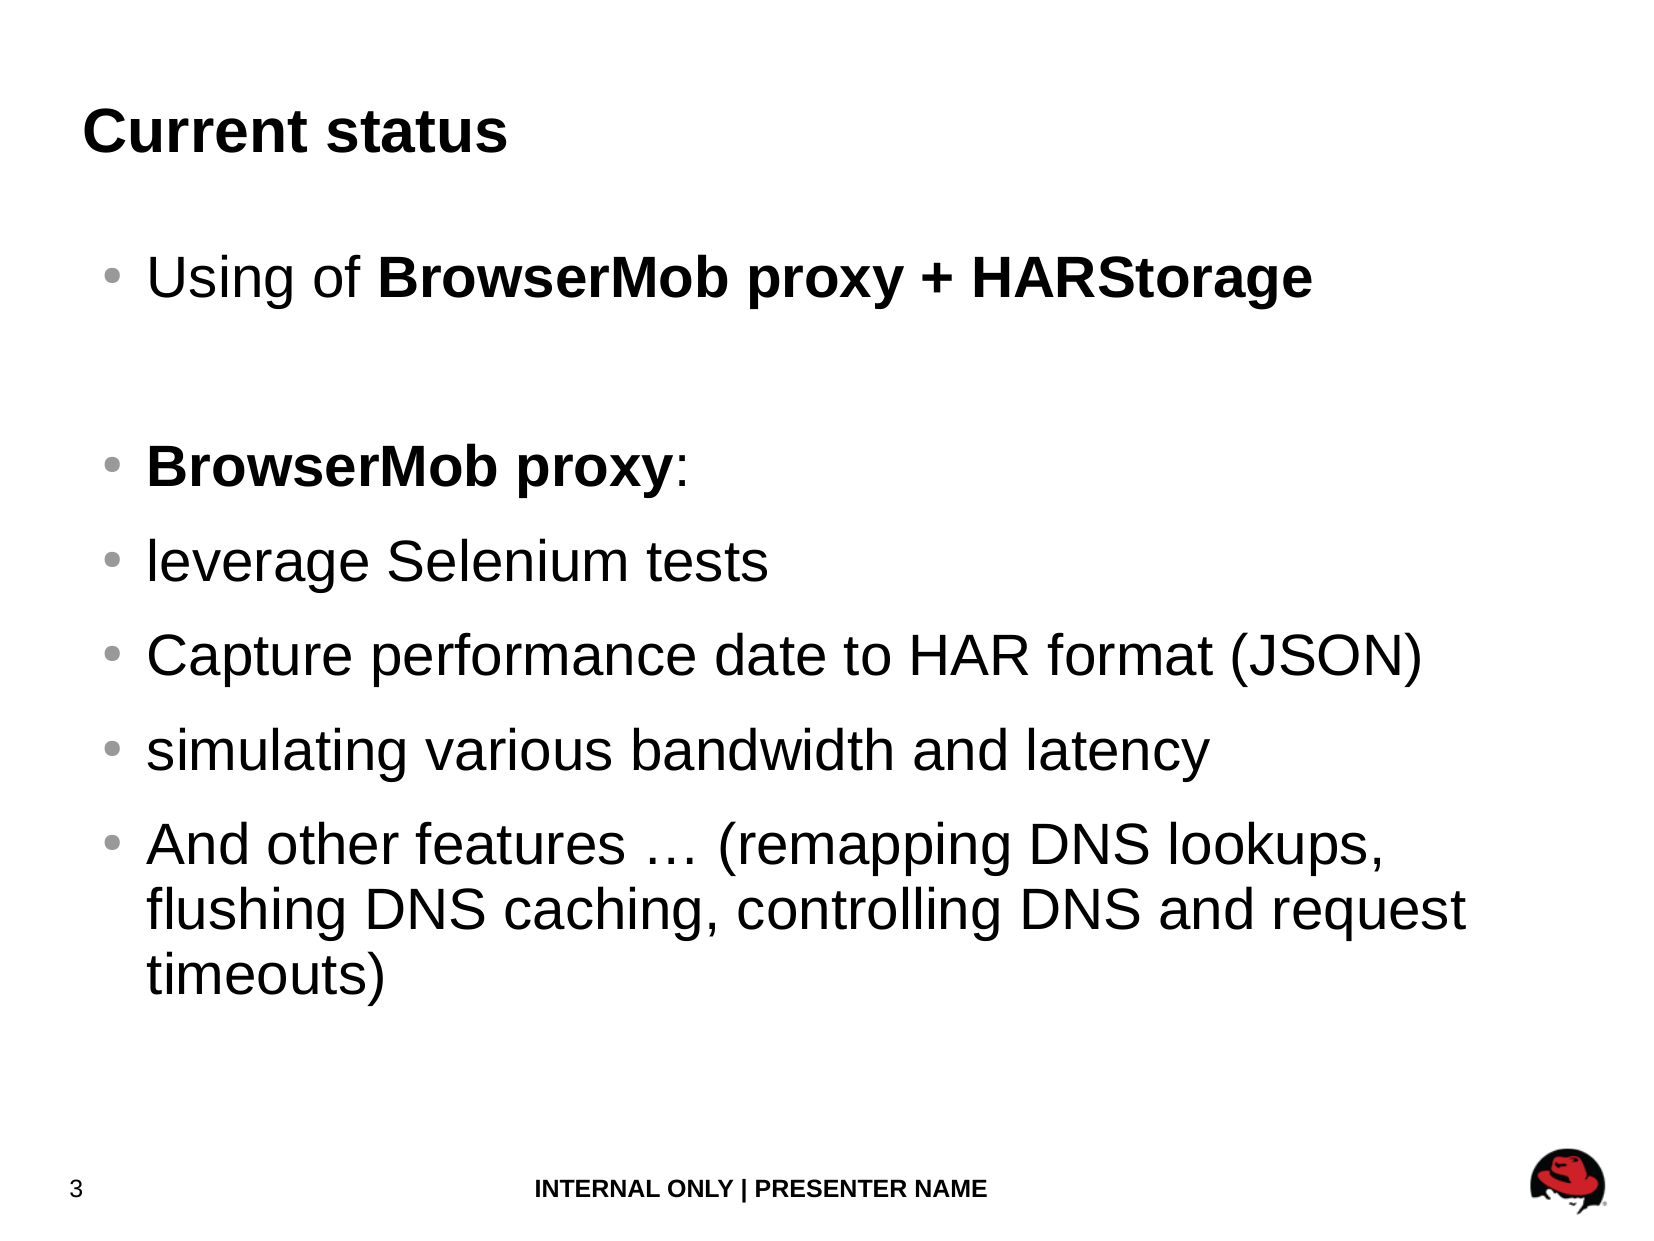

# Current status
Using of BrowserMob proxy + HARStorage
BrowserMob proxy:
leverage Selenium tests
Capture performance date to HAR format (JSON)
simulating various bandwidth and latency
And other features … (remapping DNS lookups, flushing DNS caching, controlling DNS and request timeouts)